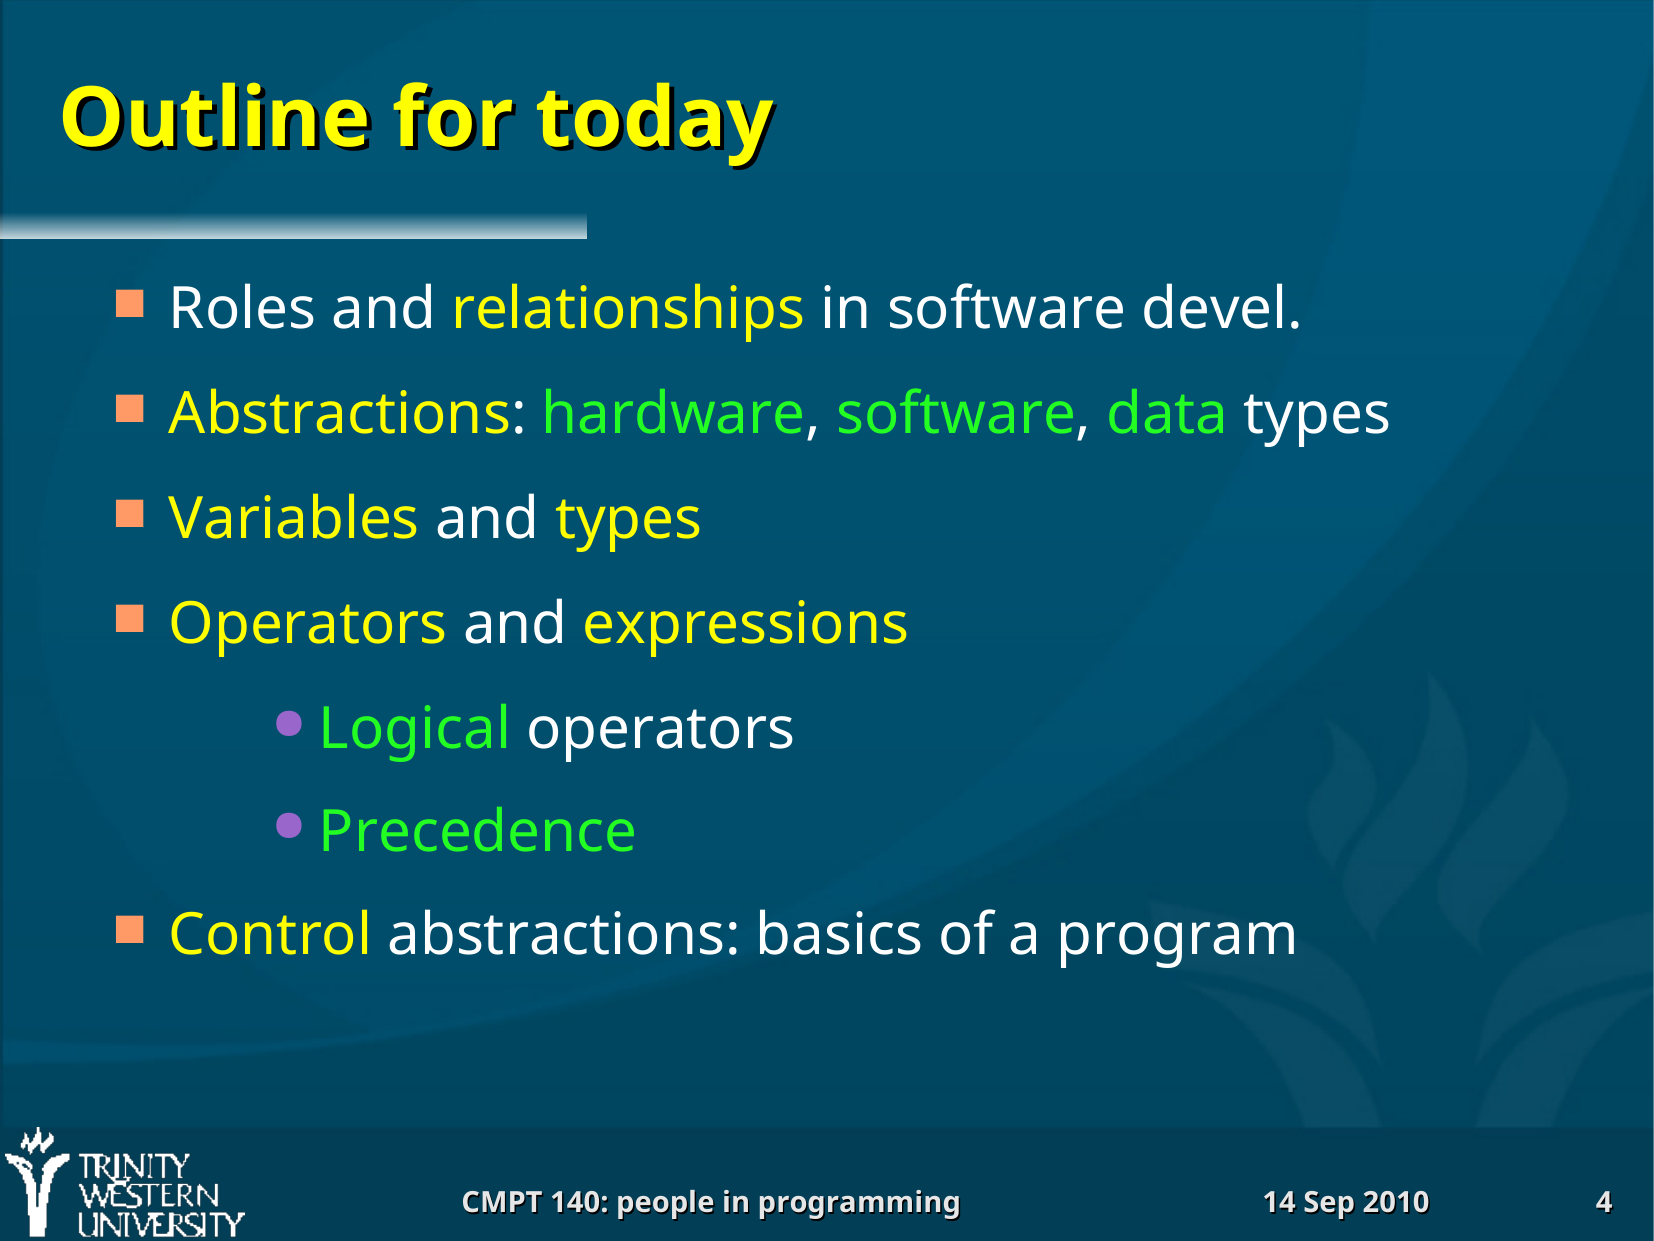

# Outline for today
Roles and relationships in software devel.
Abstractions: hardware, software, data types
Variables and types
Operators and expressions
Logical operators
Precedence
Control abstractions: basics of a program
CMPT 140: people in programming
14 Sep 2010
4